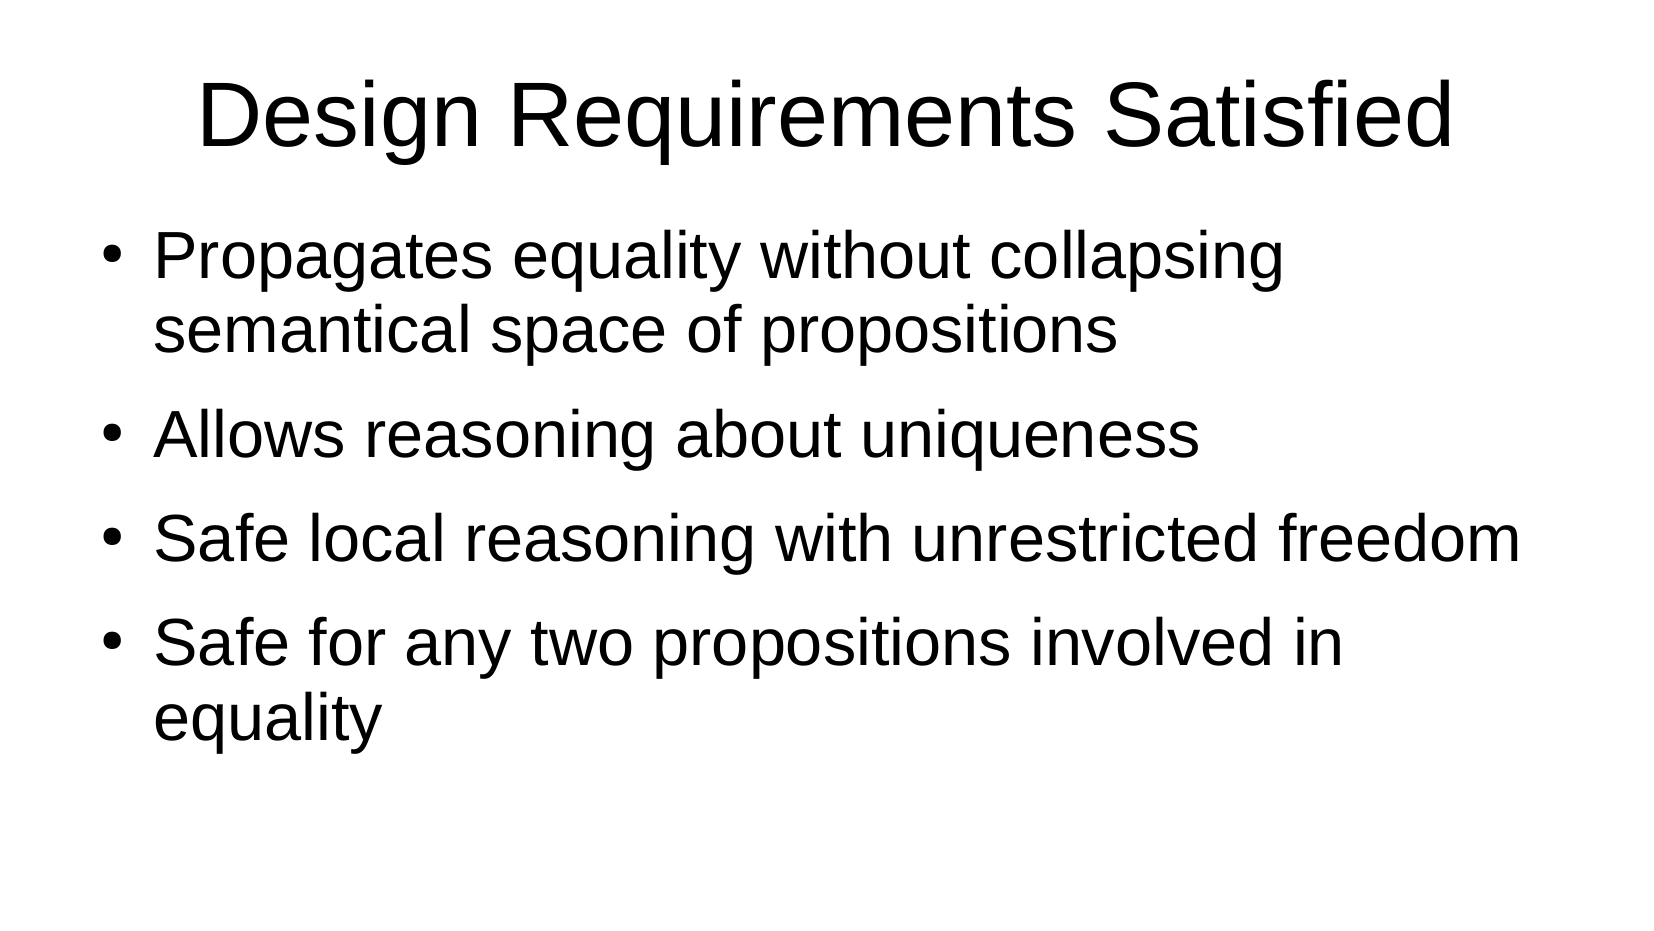

# Design Requirements Satisfied
Propagates equality without collapsing semantical space of propositions
Allows reasoning about uniqueness
Safe local reasoning with unrestricted freedom
Safe for any two propositions involved in equality